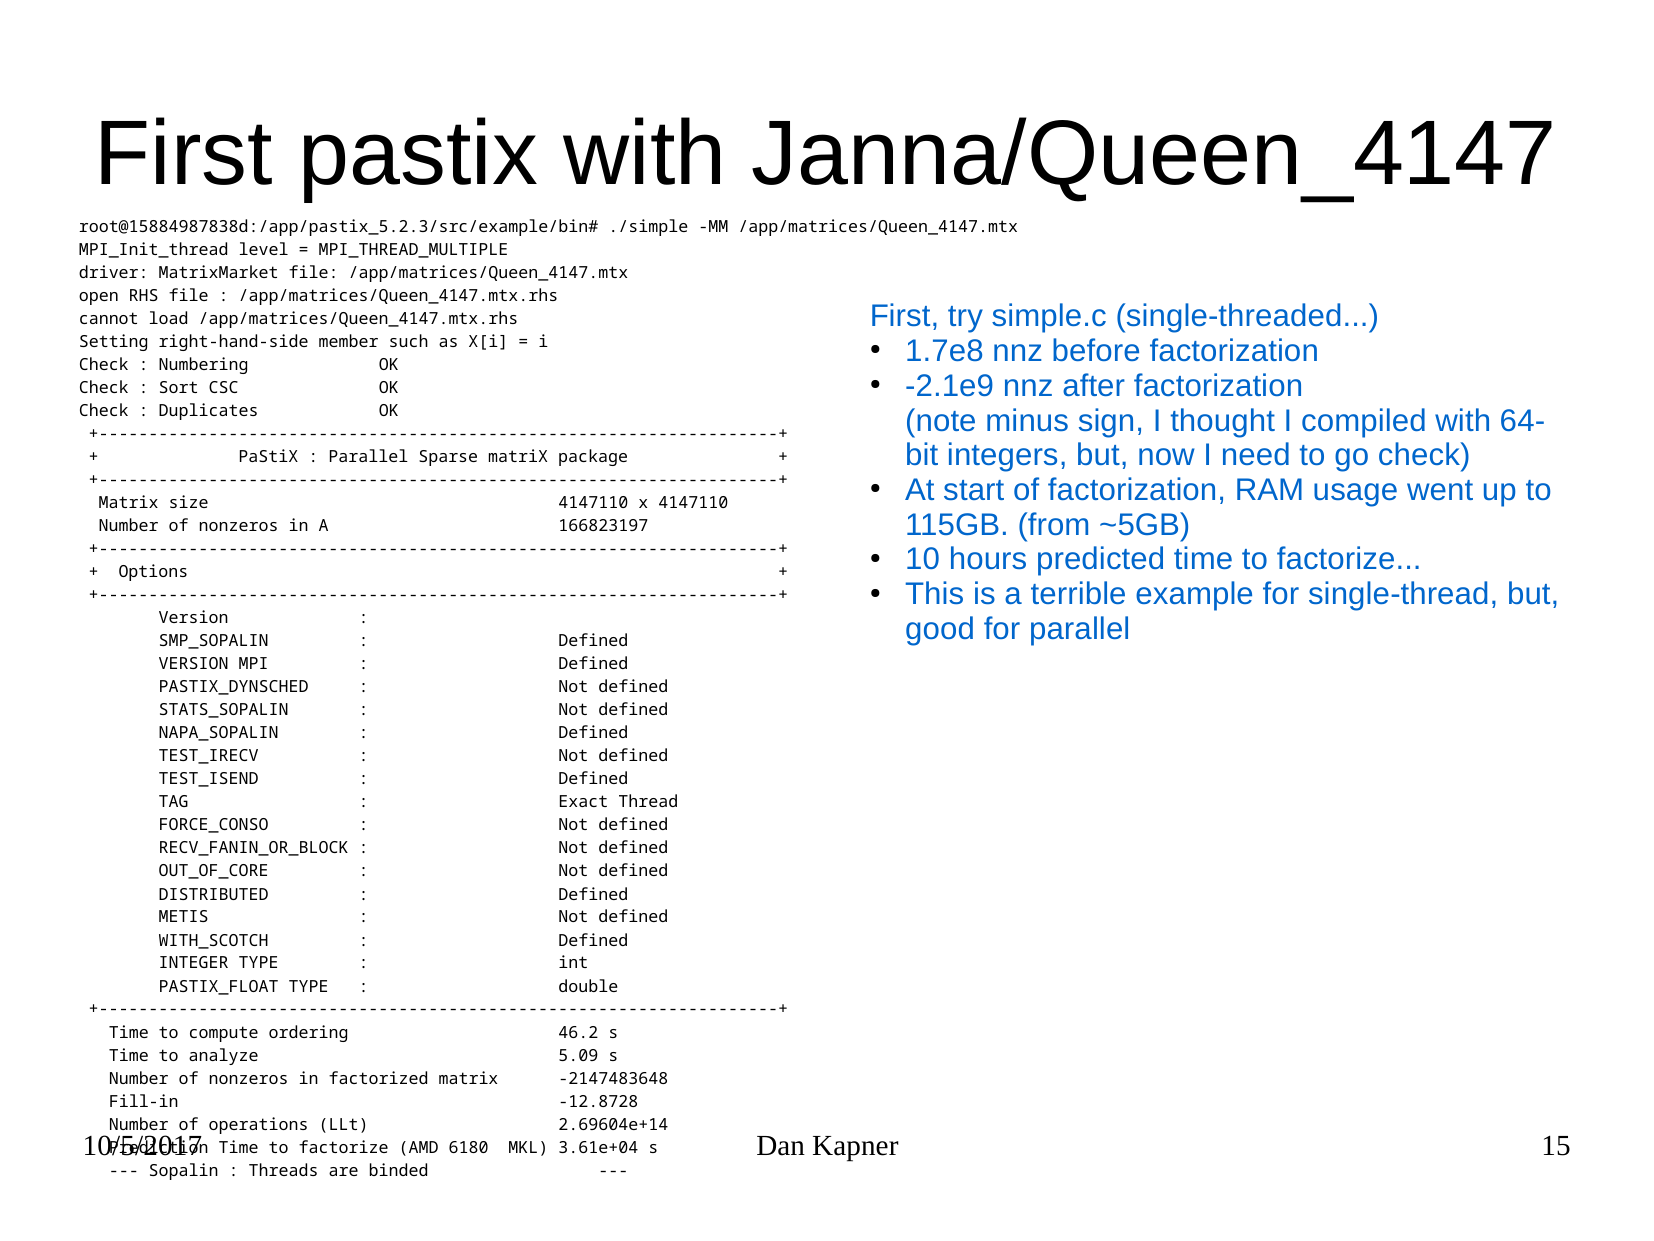

# First pastix with Janna/Queen_4147
root@15884987838d:/app/pastix_5.2.3/src/example/bin# ./simple -MM /app/matrices/Queen_4147.mtx
MPI_Init_thread level = MPI_THREAD_MULTIPLE
driver: MatrixMarket file: /app/matrices/Queen_4147.mtx
open RHS file : /app/matrices/Queen_4147.mtx.rhs
cannot load /app/matrices/Queen_4147.mtx.rhs
Setting right-hand-side member such as X[i] = i
Check : Numbering		OK
Check : Sort CSC		OK
Check : Duplicates		OK
 +--------------------------------------------------------------------+
 + PaStiX : Parallel Sparse matriX package +
 +--------------------------------------------------------------------+
 Matrix size 4147110 x 4147110
 Number of nonzeros in A 166823197
 +--------------------------------------------------------------------+
 + Options +
 +--------------------------------------------------------------------+
 Version :
 SMP_SOPALIN : Defined
 VERSION MPI : Defined
 PASTIX_DYNSCHED : Not defined
 STATS_SOPALIN : Not defined
 NAPA_SOPALIN : Defined
 TEST_IRECV : Not defined
 TEST_ISEND : Defined
 TAG : Exact Thread
 FORCE_CONSO : Not defined
 RECV_FANIN_OR_BLOCK : Not defined
 OUT_OF_CORE : Not defined
 DISTRIBUTED : Defined
 METIS : Not defined
 WITH_SCOTCH : Defined
 INTEGER TYPE : int
 PASTIX_FLOAT TYPE : double
 +--------------------------------------------------------------------+
 Time to compute ordering 46.2 s
 Time to analyze 5.09 s
 Number of nonzeros in factorized matrix -2147483648
 Fill-in -12.8728
 Number of operations (LLt) 2.69604e+14
 Prediction Time to factorize (AMD 6180 MKL) 3.61e+04 s
 --- Sopalin : Threads are binded ---
First, try simple.c (single-threaded...)
1.7e8 nnz before factorization
-2.1e9 nnz after factorization
(note minus sign, I thought I compiled with 64-bit integers, but, now I need to go check)
At start of factorization, RAM usage went up to 115GB. (from ~5GB)
10 hours predicted time to factorize...
This is a terrible example for single-thread, but, good for parallel
10/5/2017
Dan Kapner
15